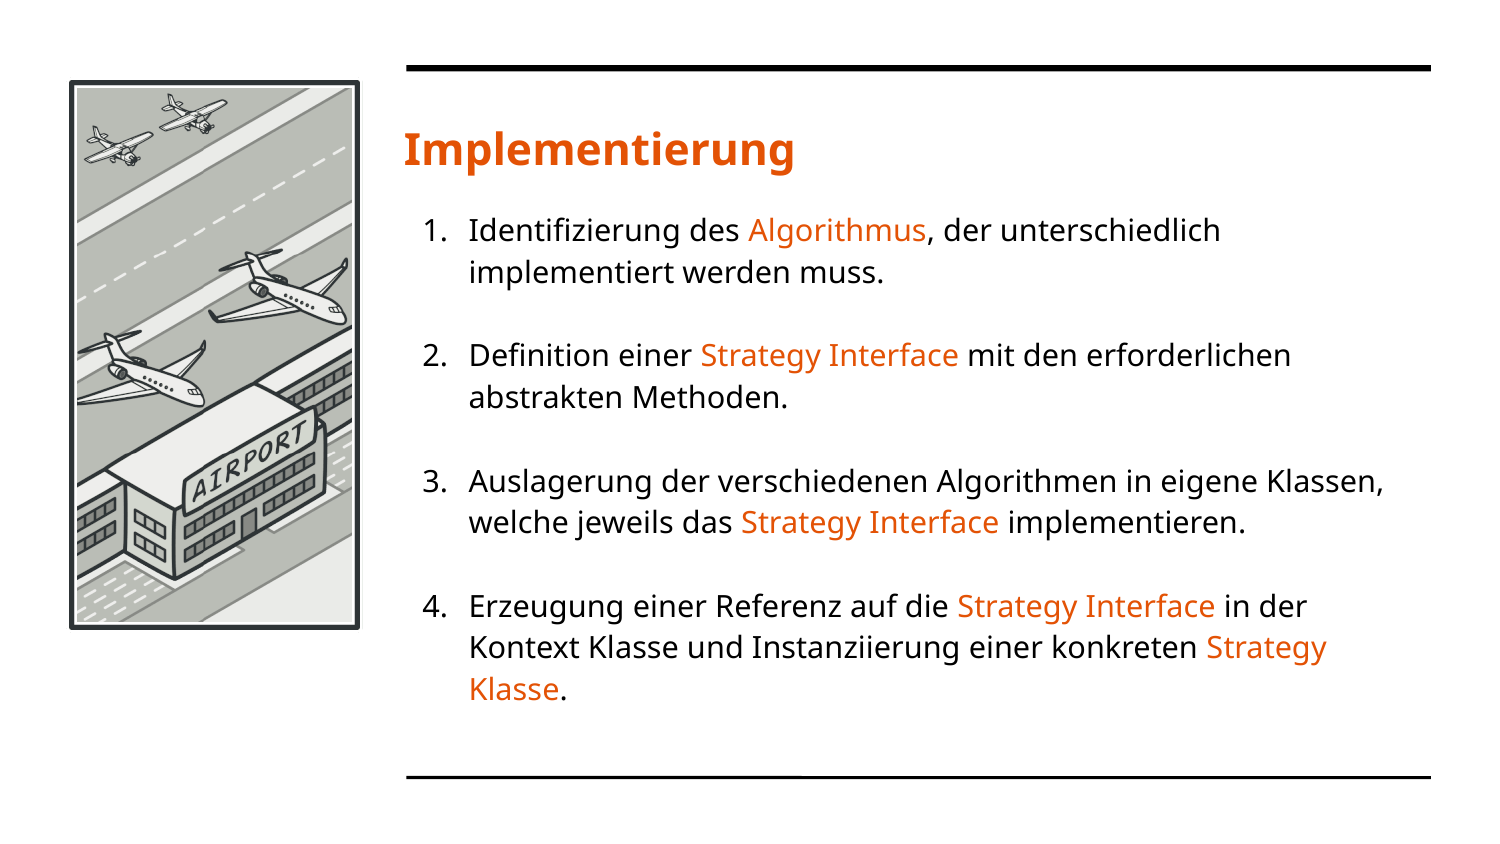

# Implementierung
Identifizierung des Algorithmus, der unterschiedlich implementiert werden muss.
Definition einer Strategy Interface mit den erforderlichen abstrakten Methoden.
Auslagerung der verschiedenen Algorithmen in eigene Klassen, welche jeweils das Strategy Interface implementieren.
Erzeugung einer Referenz auf die Strategy Interface in der Kontext Klasse und Instanziierung einer konkreten Strategy Klasse.